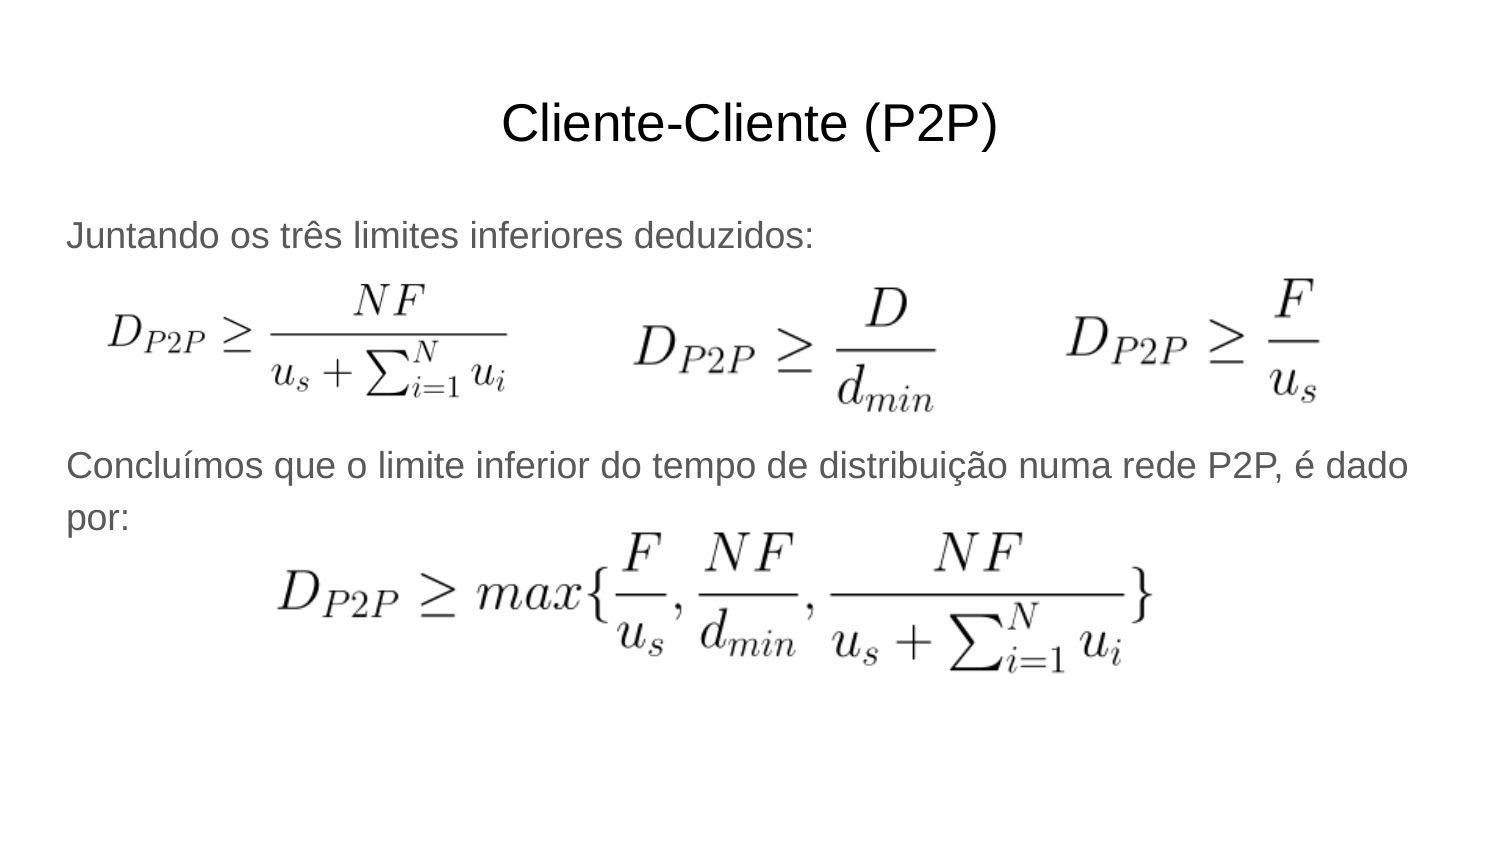

# Cliente-Cliente (P2P)
Juntando os três limites inferiores deduzidos:
Concluímos que o limite inferior do tempo de distribuição numa rede P2P, é dado por: